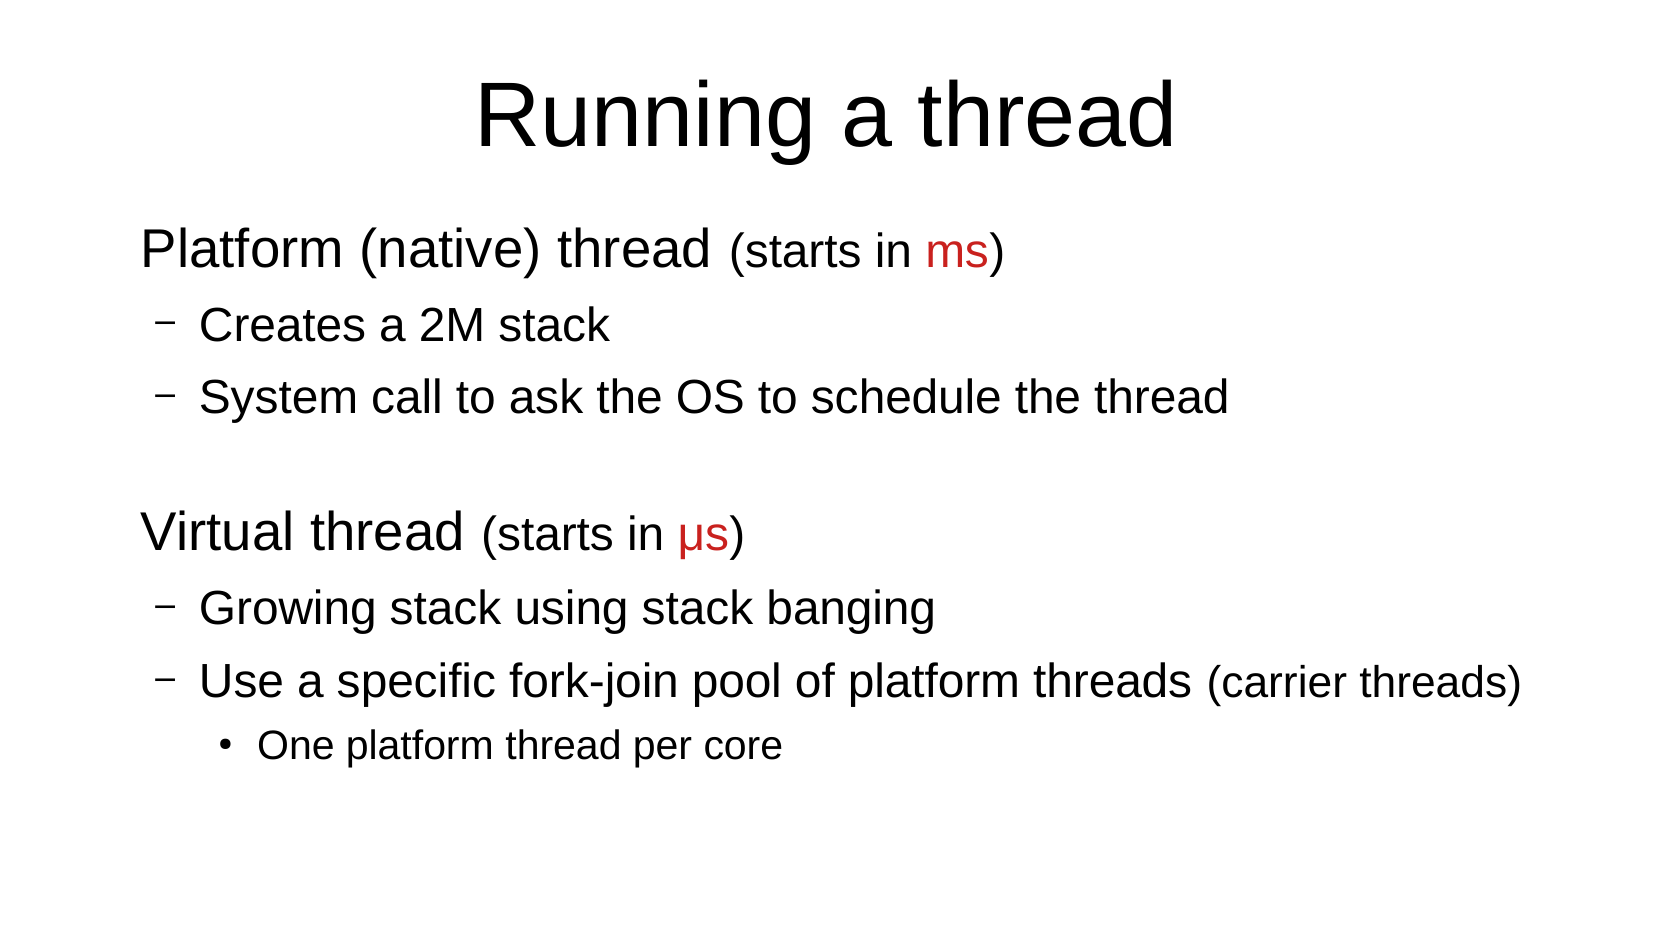

# Running a thread
Platform (native) thread (starts in ms)
Creates a 2M stack
System call to ask the OS to schedule the thread
Virtual thread (starts in μs)
Growing stack using stack banging
Use a specific fork-join pool of platform threads (carrier threads)
One platform thread per core